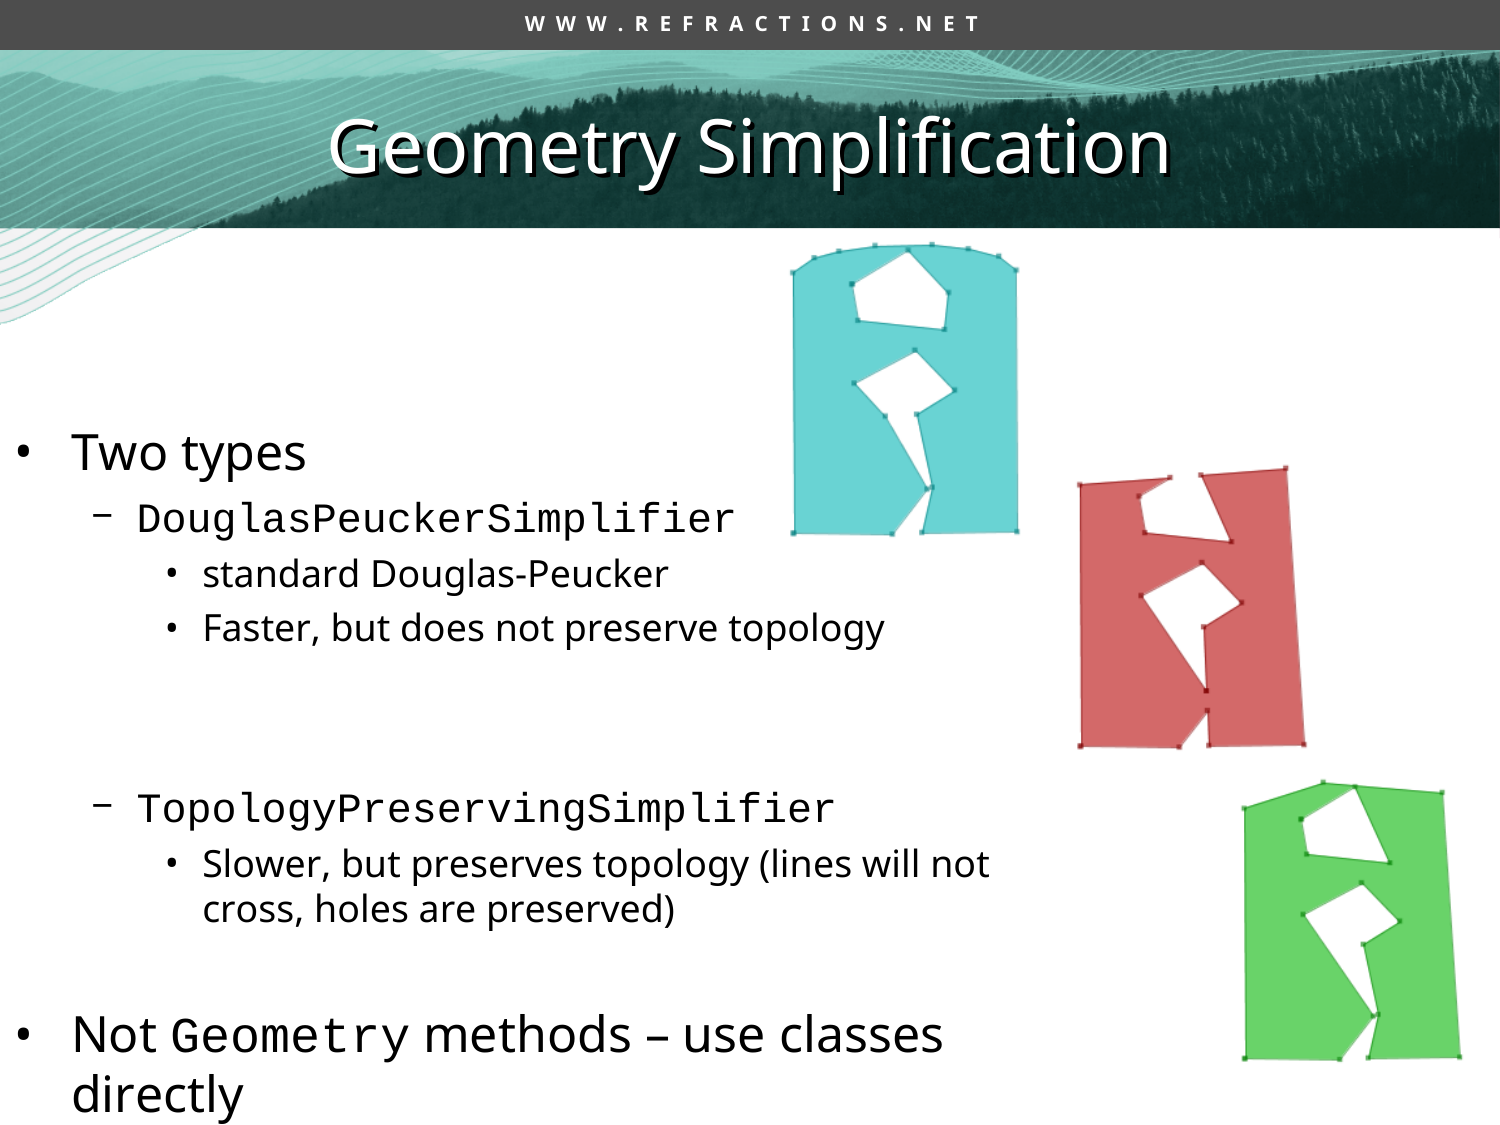

# Geometry Simplification
Two types
DouglasPeuckerSimplifier
standard Douglas-Peucker
Faster, but does not preserve topology
TopologyPreservingSimplifier
Slower, but preserves topology (lines will not cross, holes are preserved)
Not Geometry methods – use classes directly